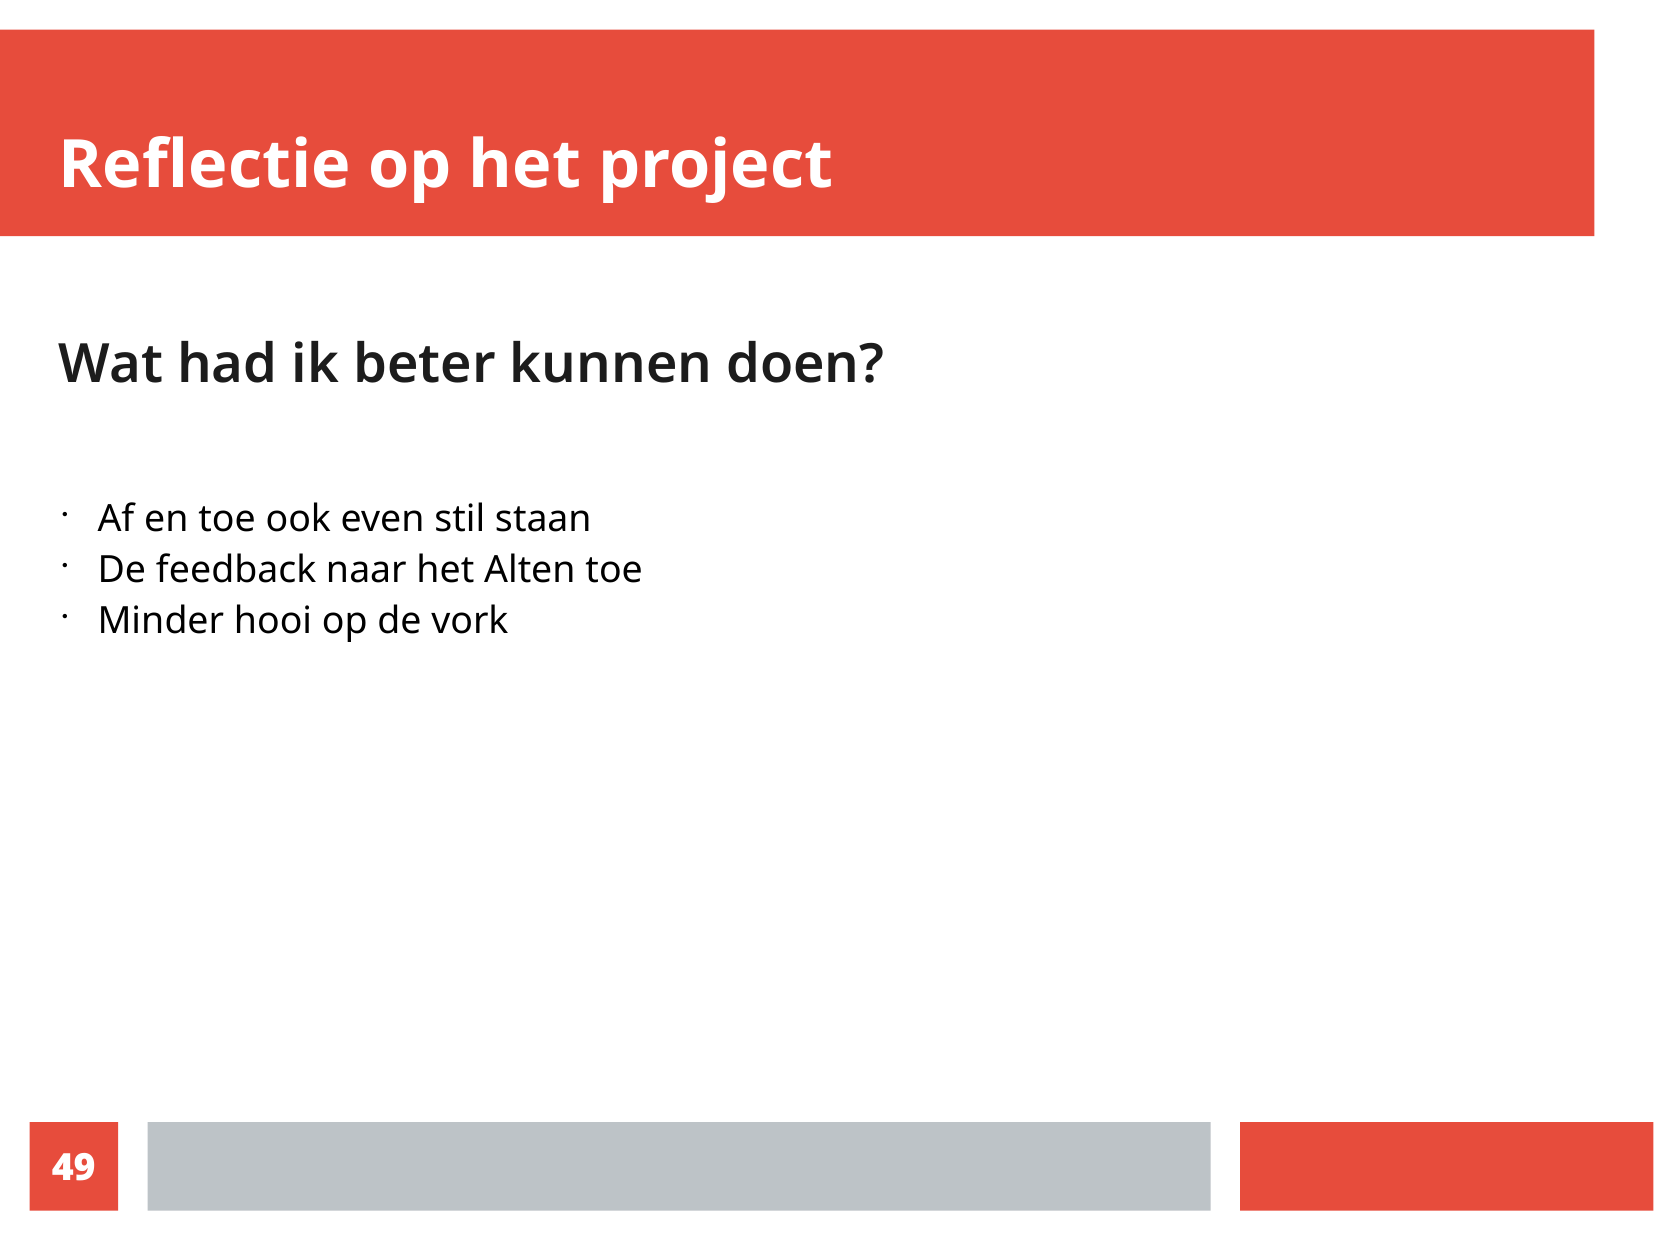

# Reflectie op het project
Wat had ik beter kunnen doen?
Af en toe ook even stil staan
De feedback naar het Alten toe
Minder hooi op de vork
49